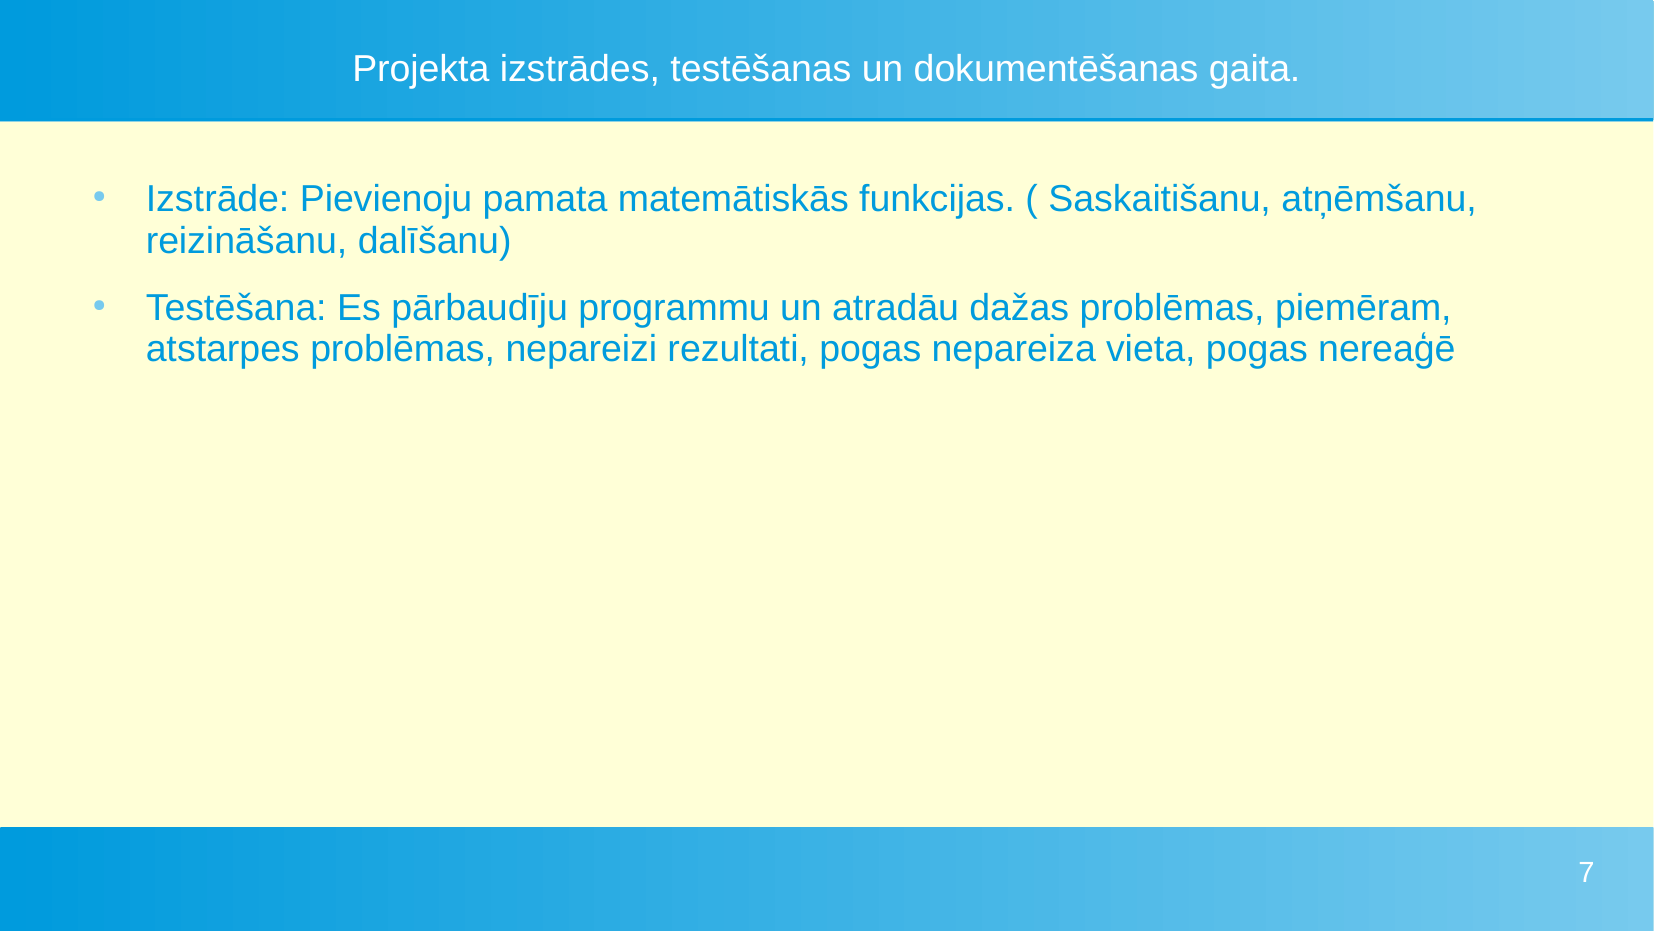

# Projekta izstrādes, testēšanas un dokumentēšanas gaita.
Izstrāde: Pievienoju pamata matemātiskās funkcijas. ( Saskaitišanu, atņēmšanu, reizināšanu, dalīšanu)
Testēšana: Es pārbaudīju programmu un atradāu dažas problēmas, piemēram, atstarpes problēmas, nepareizi rezultati, pogas nepareiza vieta, pogas nereaģē
7